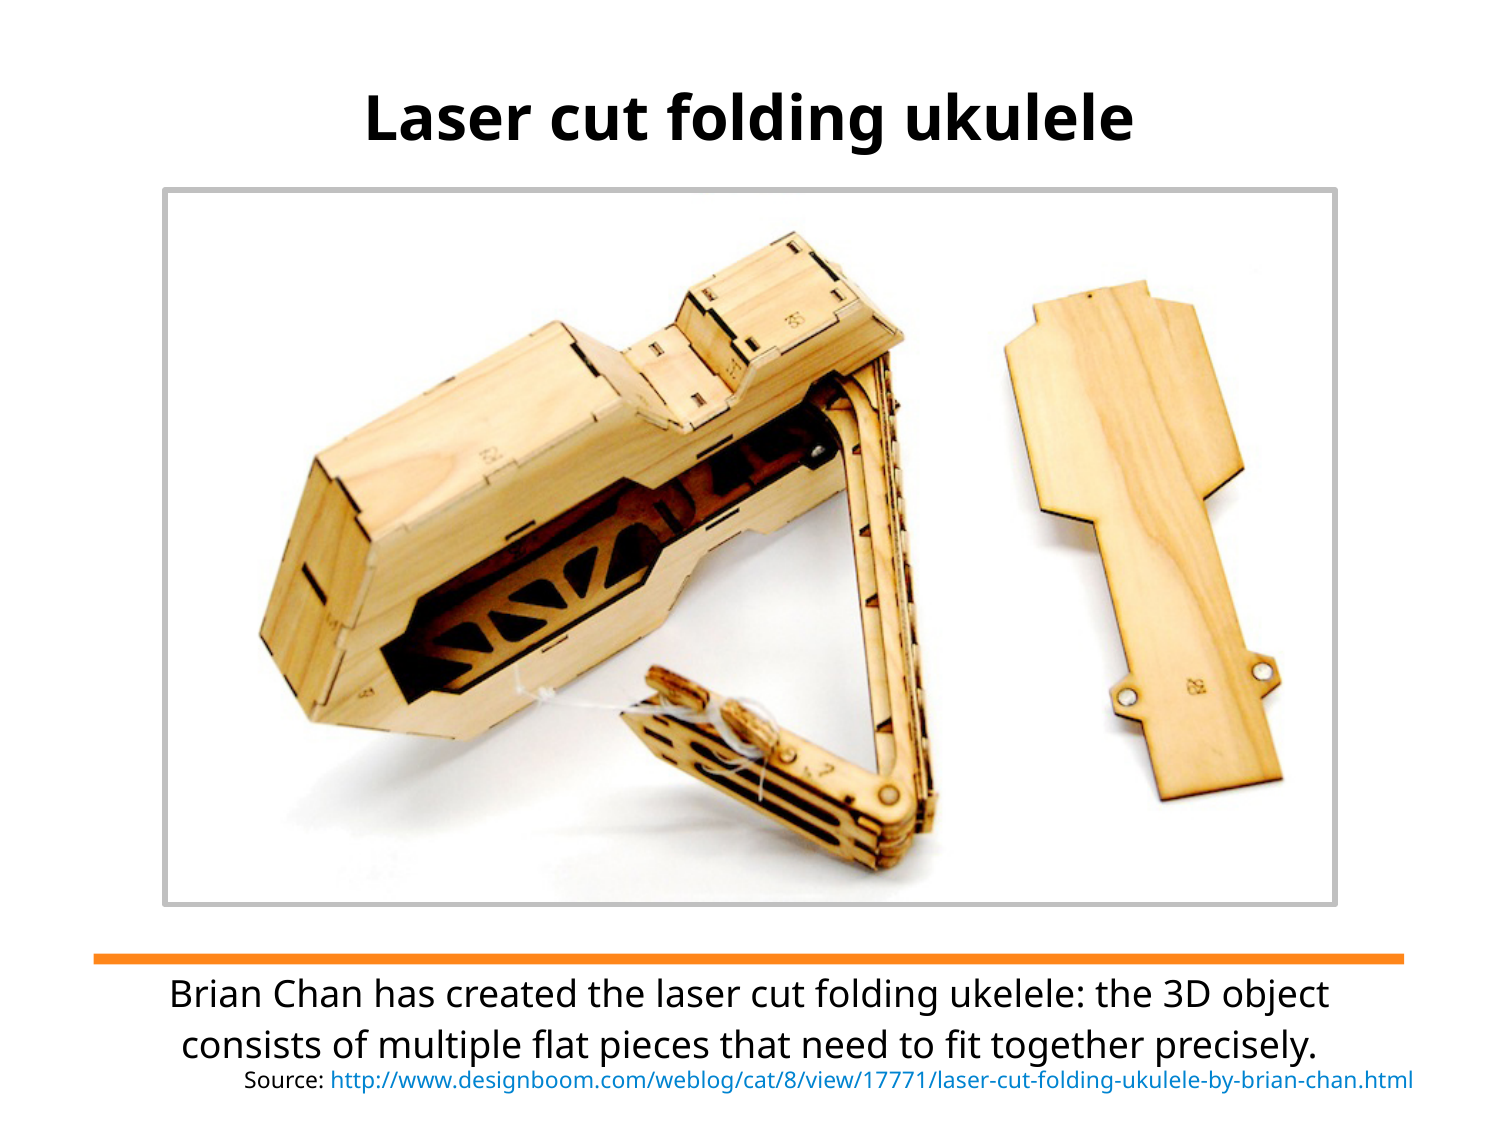

# Laser cut folding ukulele
Brian Chan has created the laser cut folding ukelele: the 3D object consists of multiple flat pieces that need to fit together precisely.
Source: http://www.designboom.com/weblog/cat/8/view/17771/laser-cut-folding-ukulele-by-brian-chan.html